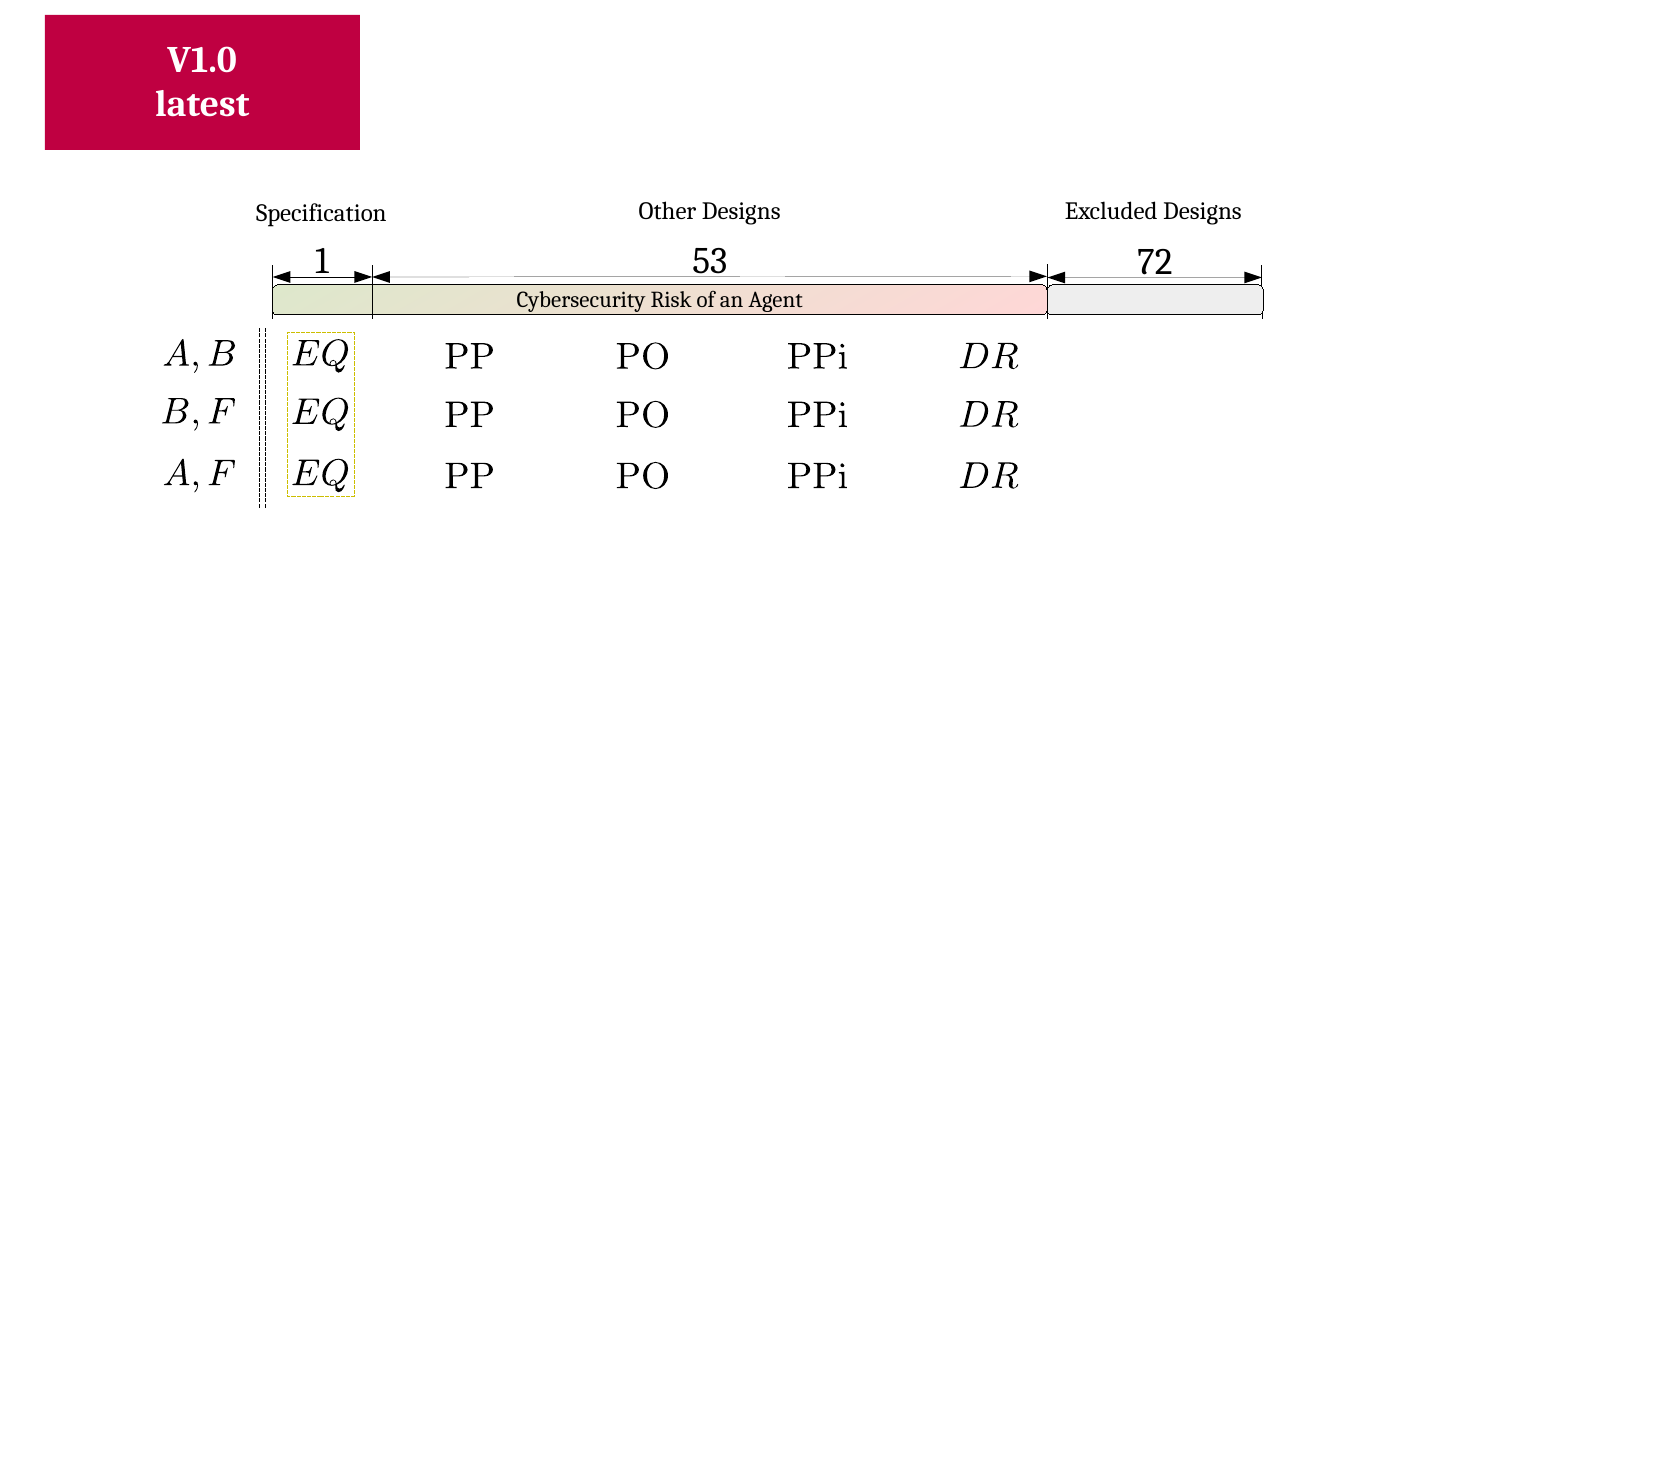

V1.0
latest
Other Designs
Excluded Designs
Specification
Cybersecurity Risk of an Agent